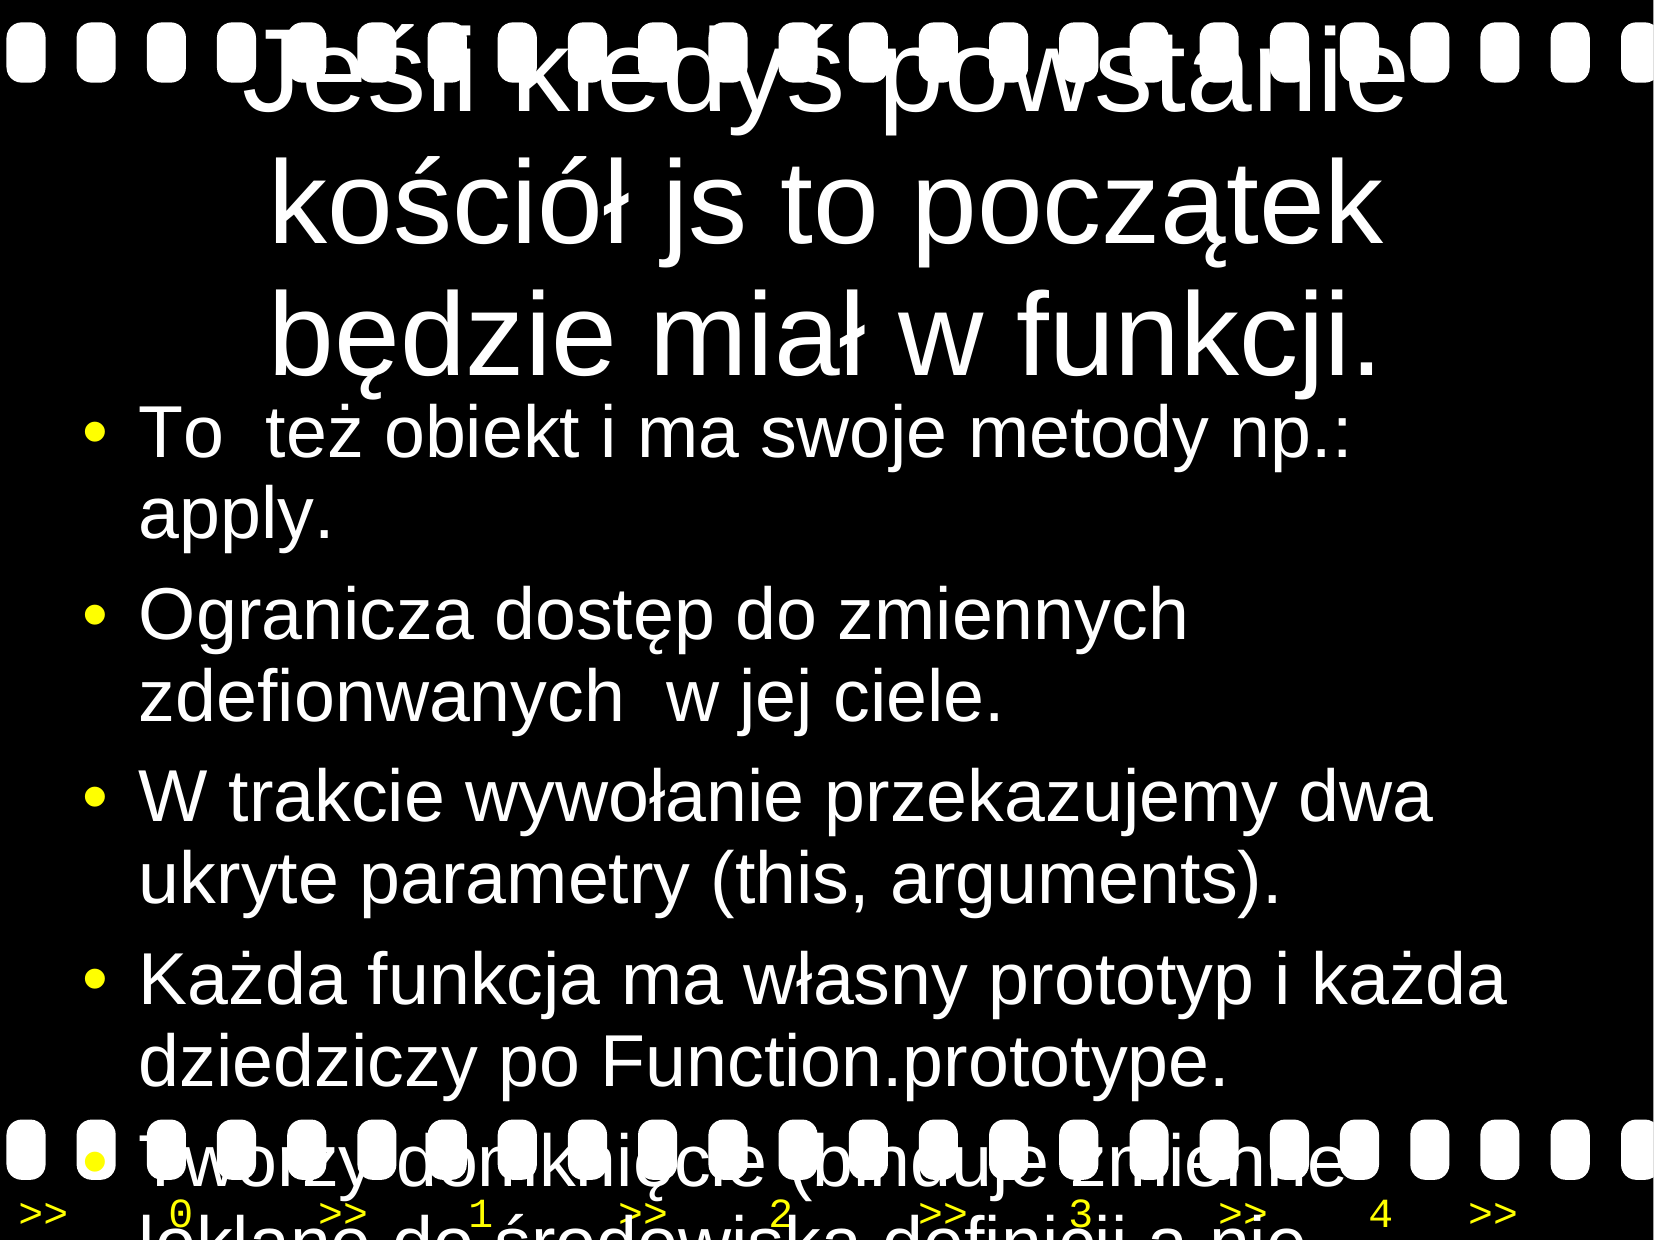

# Jeśli kiedyś powstanie kościół js to początek będzie miał w funkcji.
To też obiekt i ma swoje metody np.: apply.
Ogranicza dostęp do zmiennych zdefionwanych w jej ciele.
W trakcie wywołanie przekazujemy dwa ukryte parametry (this, arguments).
Każda funkcja ma własny prototyp i każda dziedziczy po Function.prototype.
Tworzy domknięcie (binduje zmienne loklane do środowiska definicji a nie wykonania).